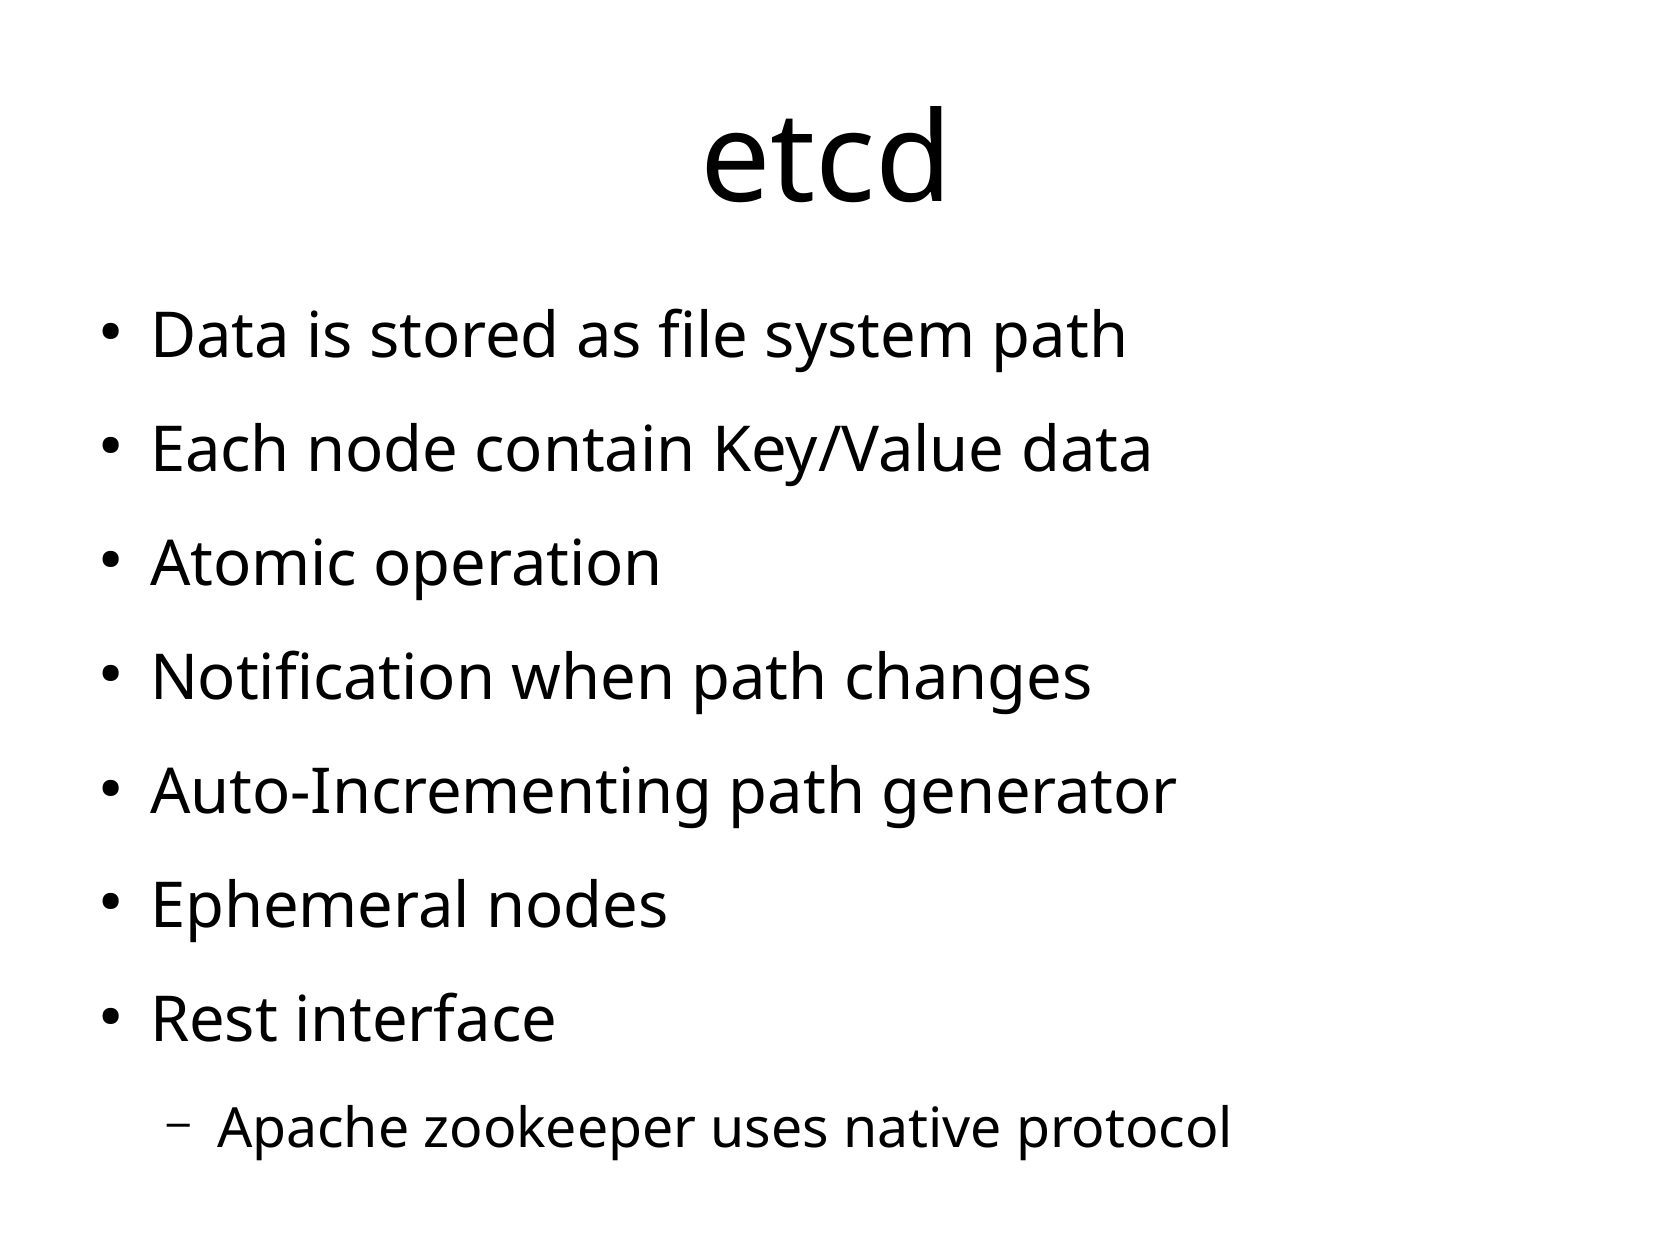

# etcd
Data is stored as file system path
Each node contain Key/Value data
Atomic operation
Notification when path changes
Auto-Incrementing path generator
Ephemeral nodes
Rest interface
Apache zookeeper uses native protocol